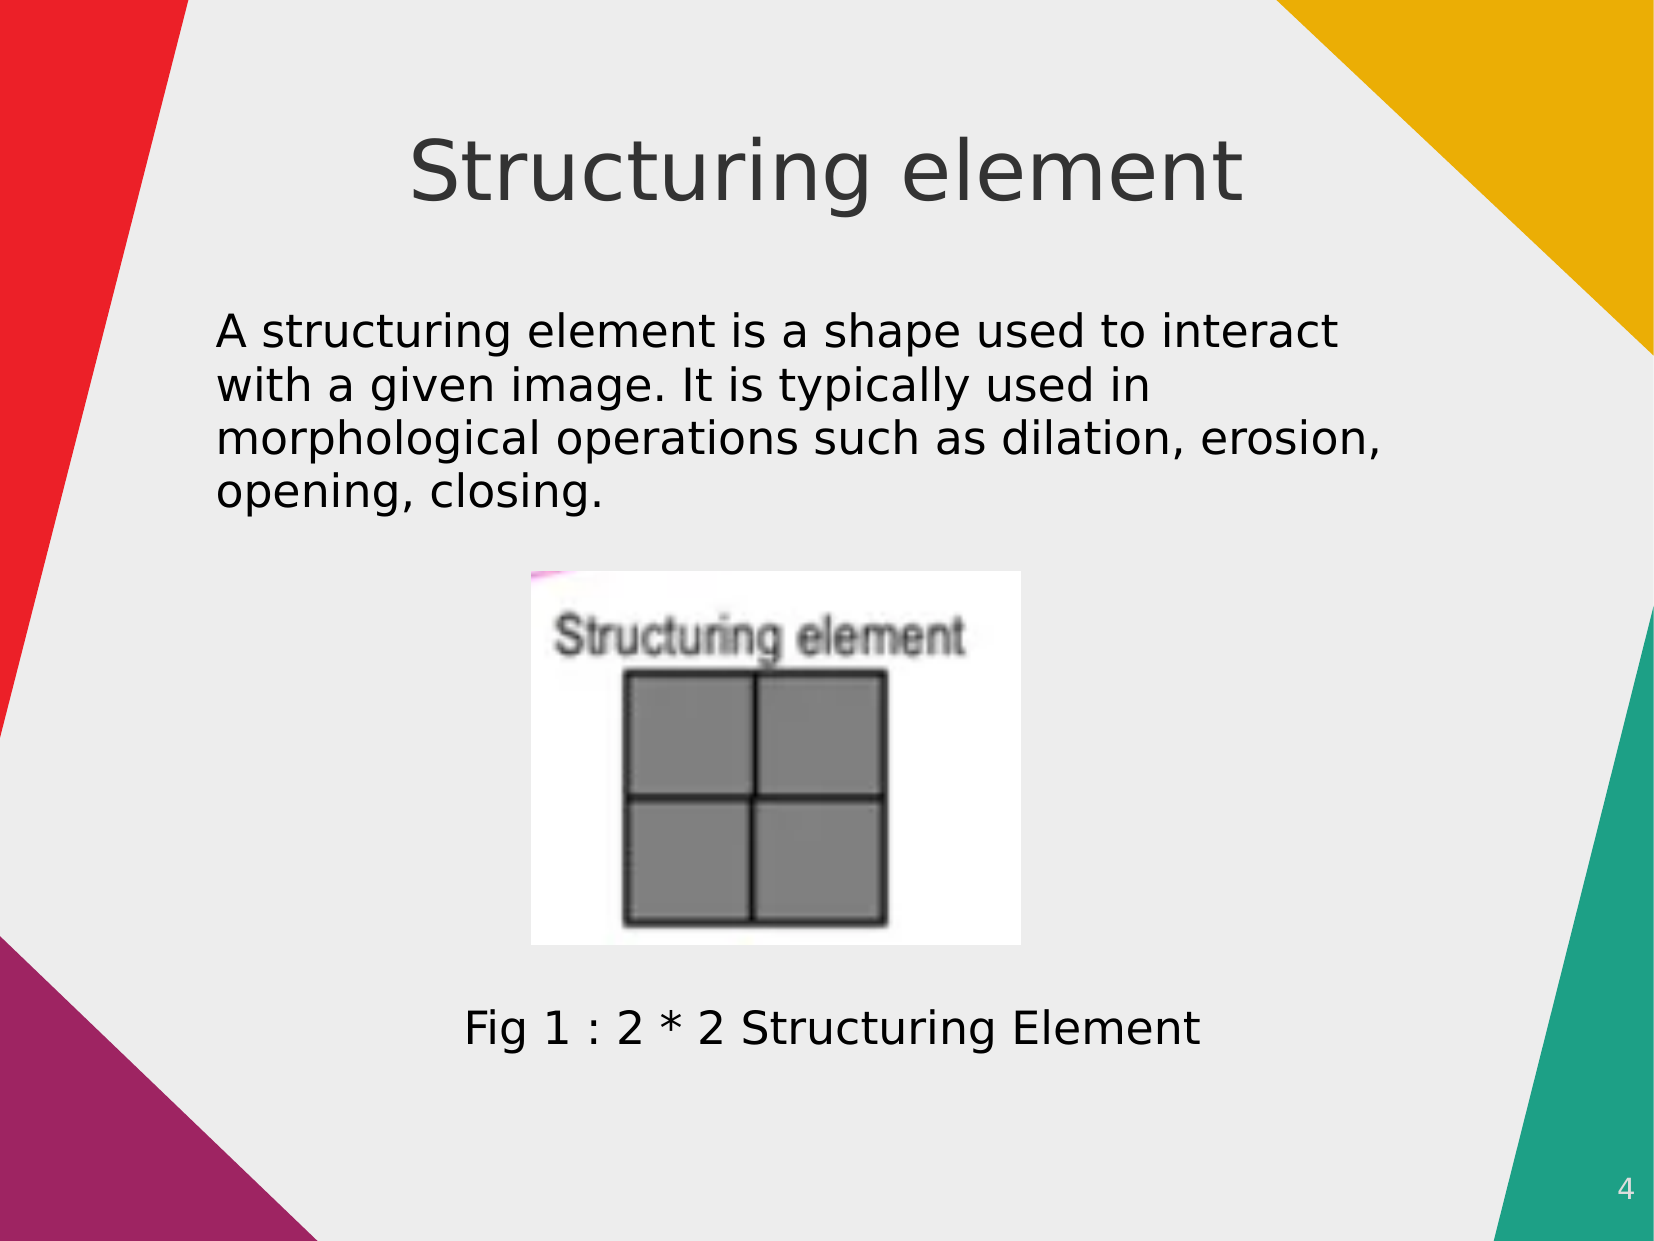

# Structuring element
A structuring element is a shape used to interact with a given image. It is typically used in morphological operations such as dilation, erosion, opening, closing.
Fig 1 : 2 * 2 Structuring Element
4